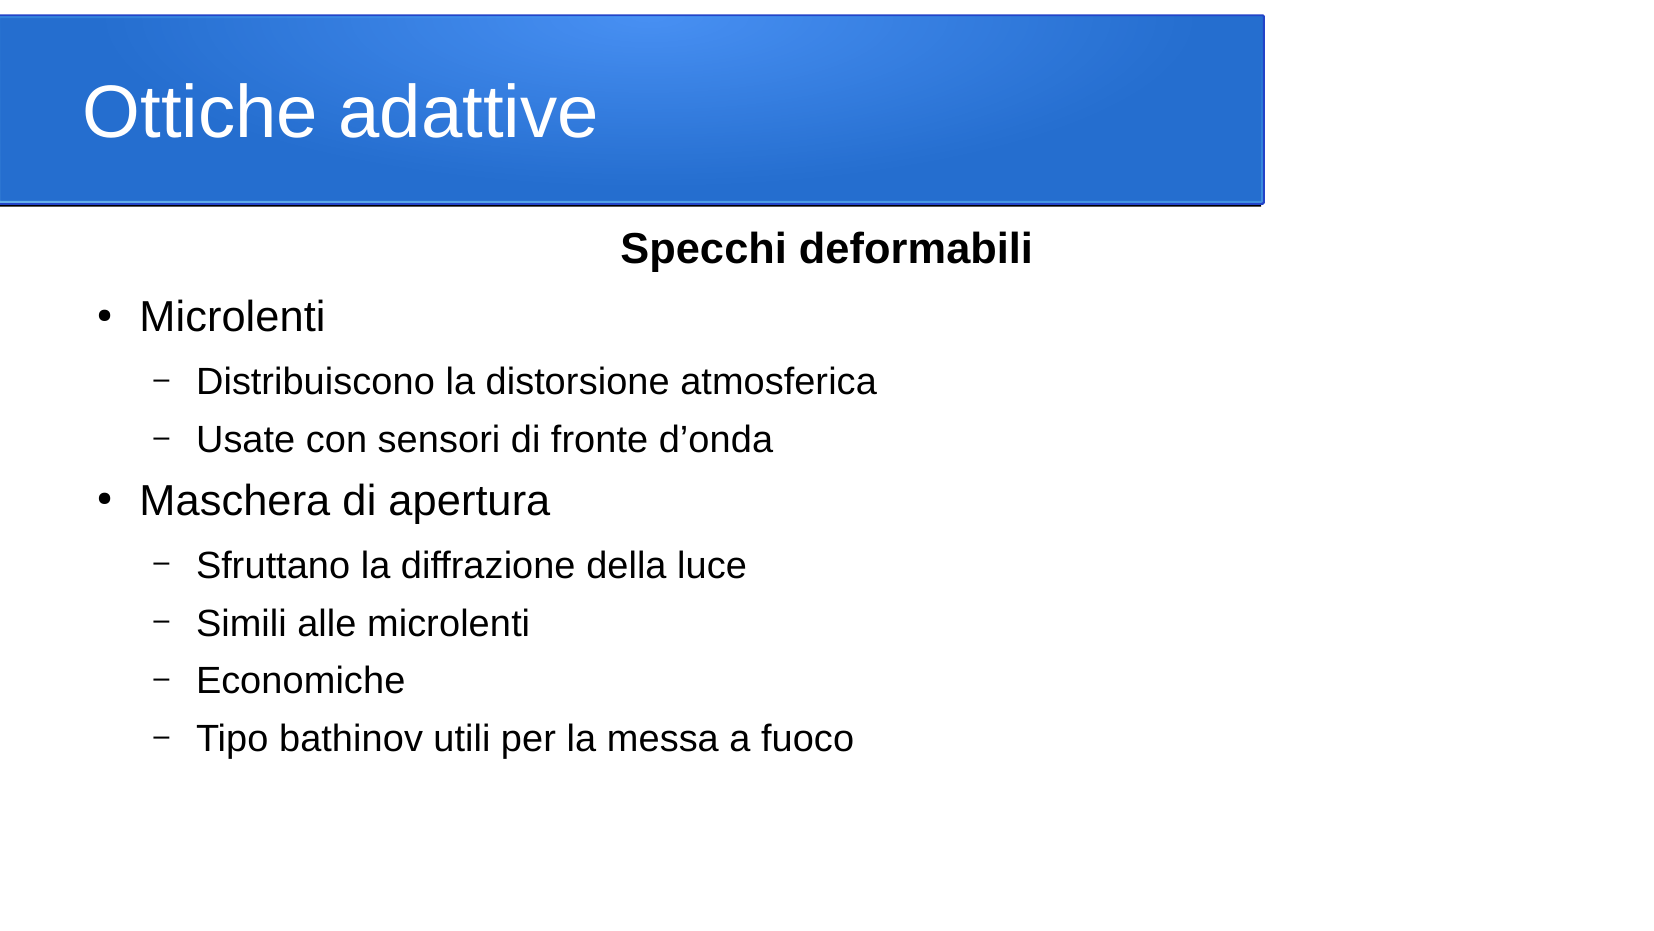

# Ottiche adattive
Specchi deformabili
Microlenti
Distribuiscono la distorsione atmosferica
Usate con sensori di fronte d’onda
Maschera di apertura
Sfruttano la diffrazione della luce
Simili alle microlenti
Economiche
Tipo bathinov utili per la messa a fuoco